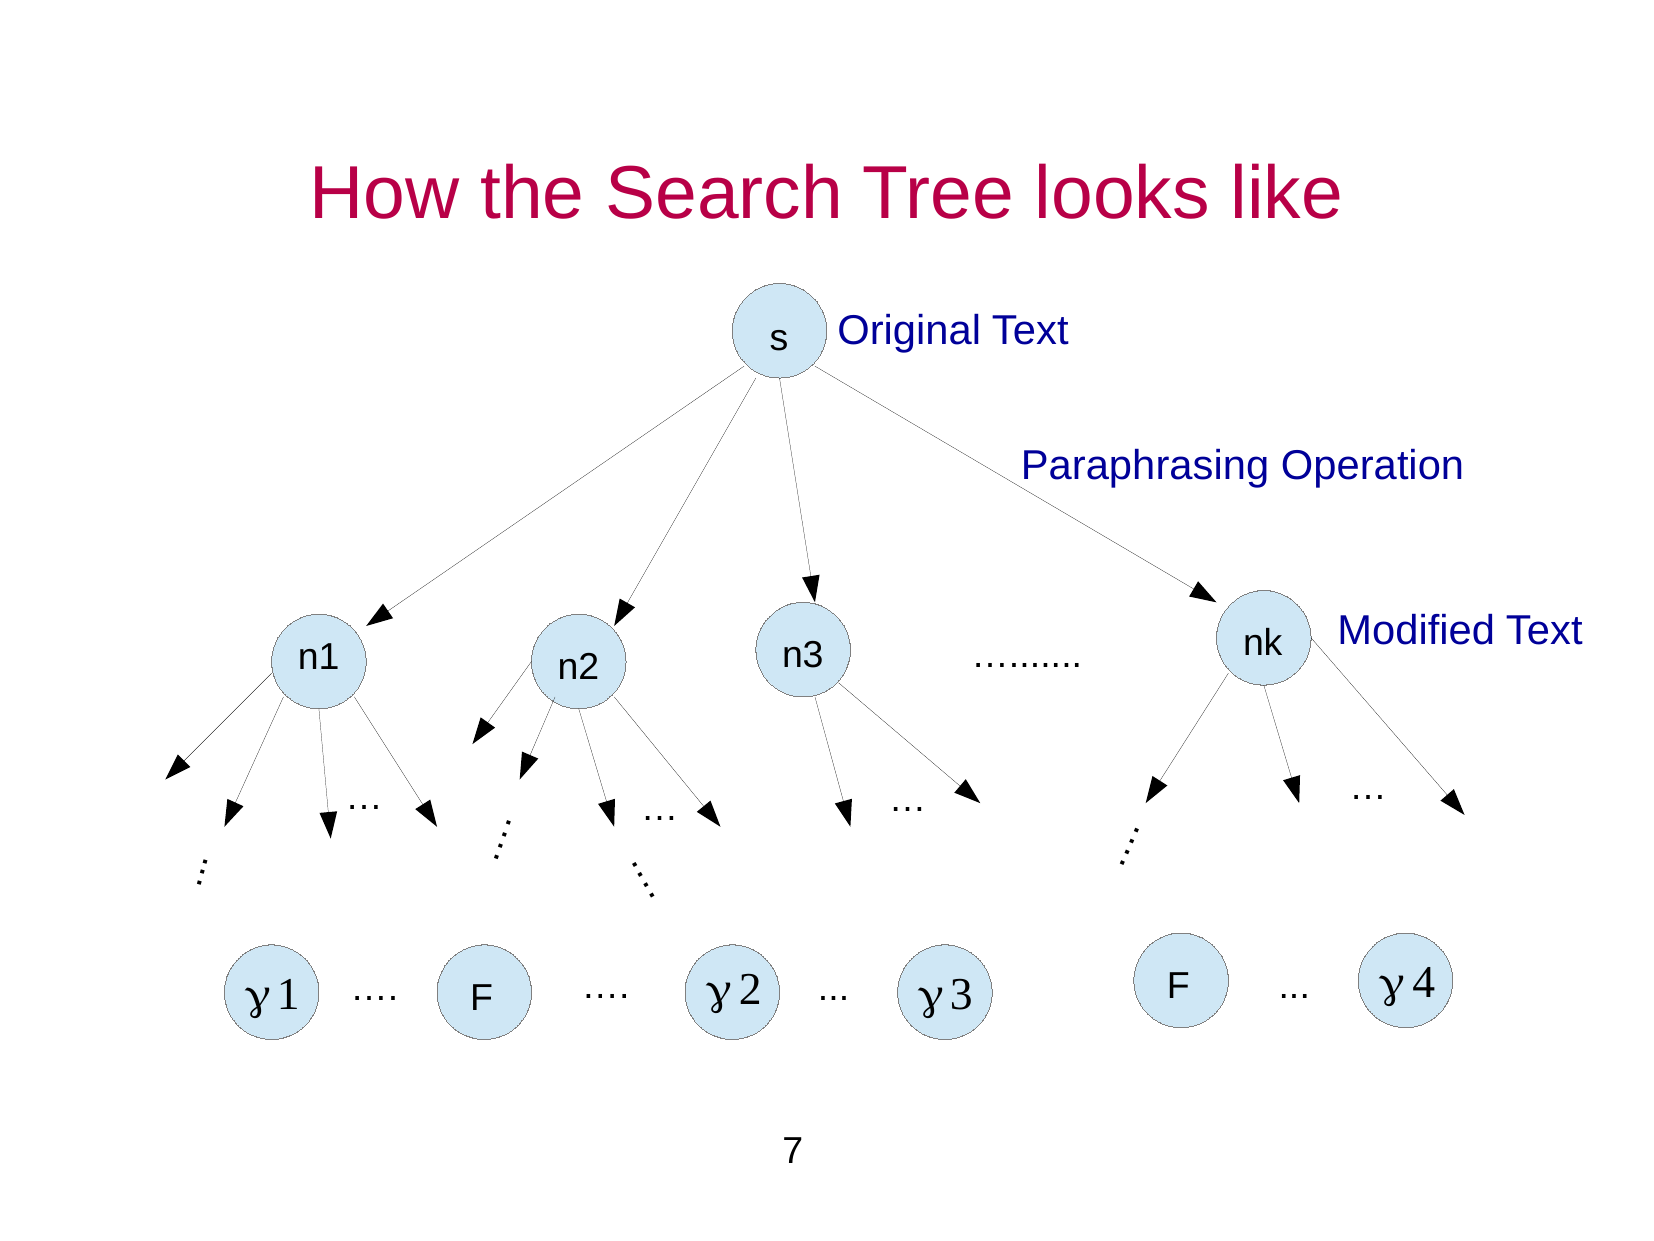

How the Search Tree looks like
Original Text
s
Paraphrasing Operation
Modified Text
nk
n3
….......
n1
n2
…
…
…
…
….
….
...
….
….
F
...
….
...
F
7